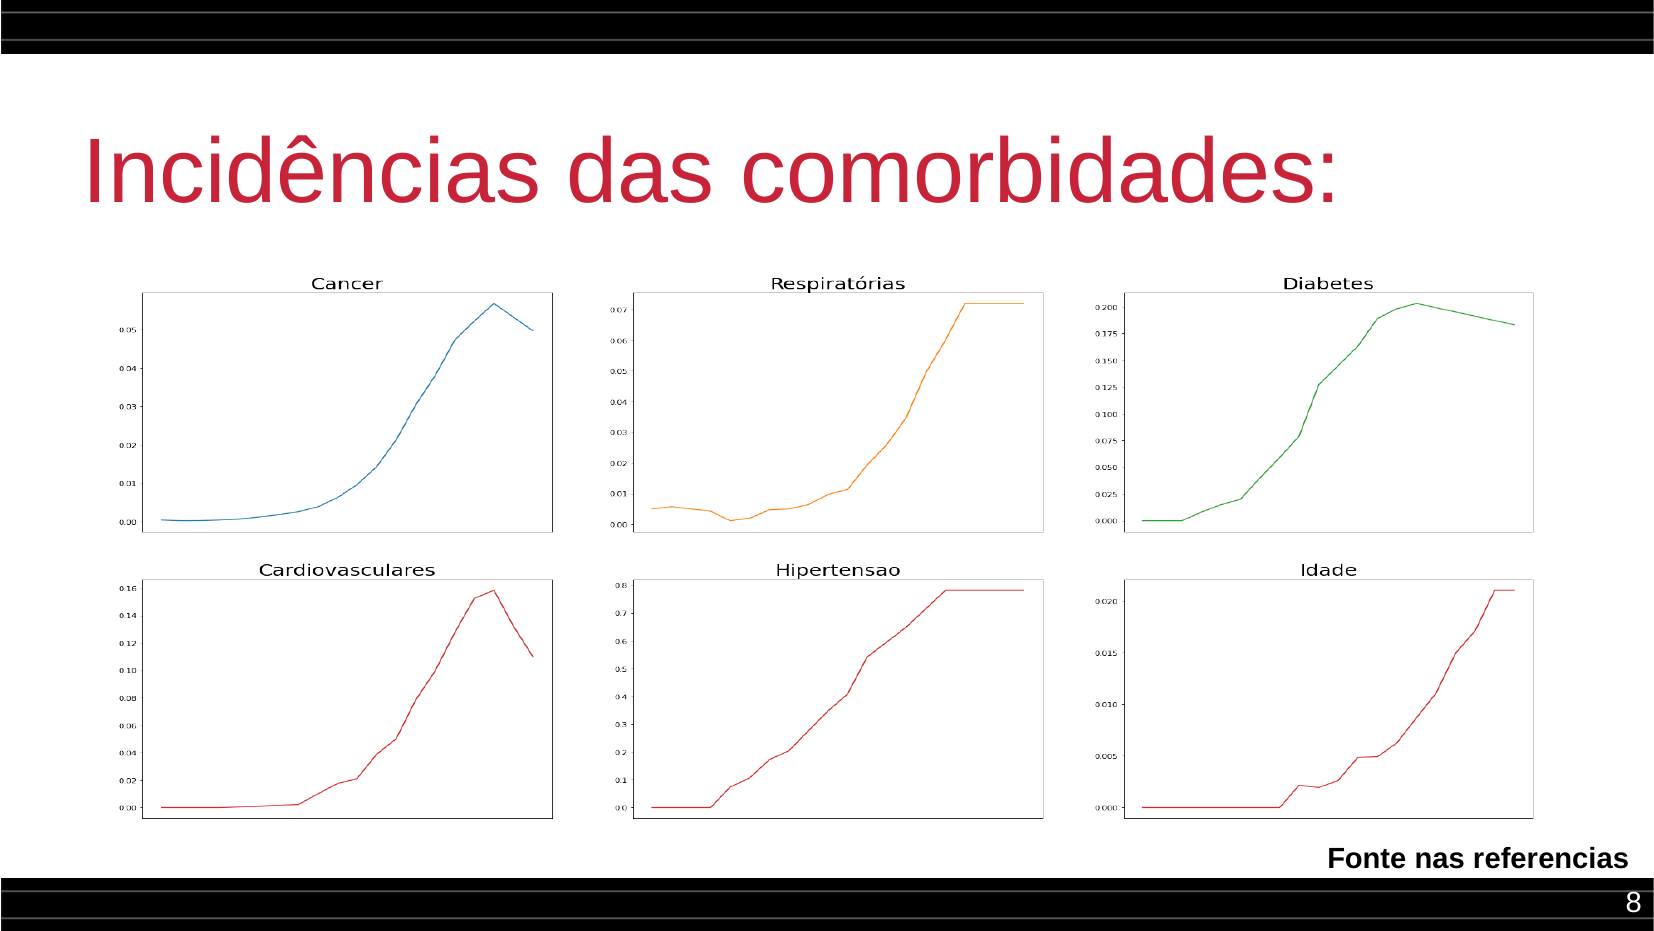

# Incidências das comorbidades:
Fonte nas referencias